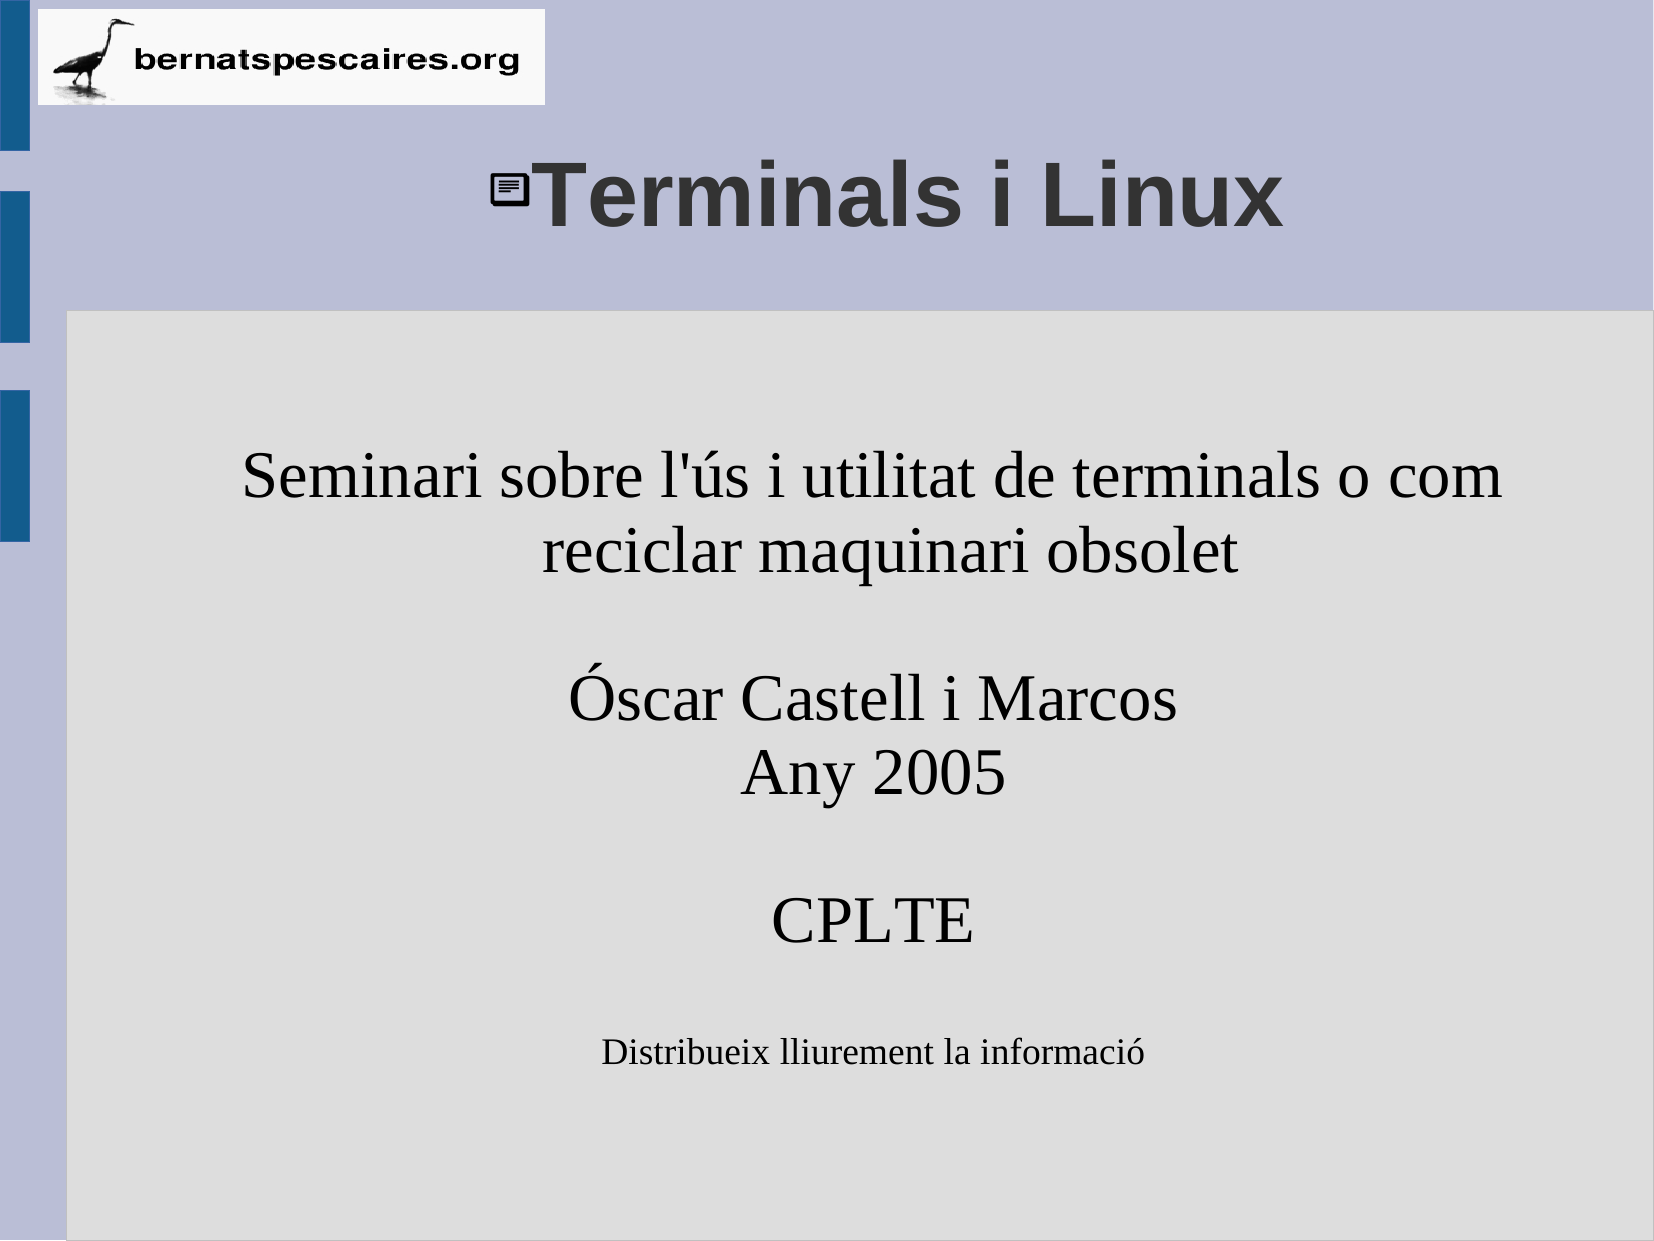

# Terminals i Linux
Seminari sobre l'ús i utilitat de terminals o com reciclar maquinari obsolet
Óscar Castell i Marcos
Any 2005
CPLTE
Distribueix lliurement la informació